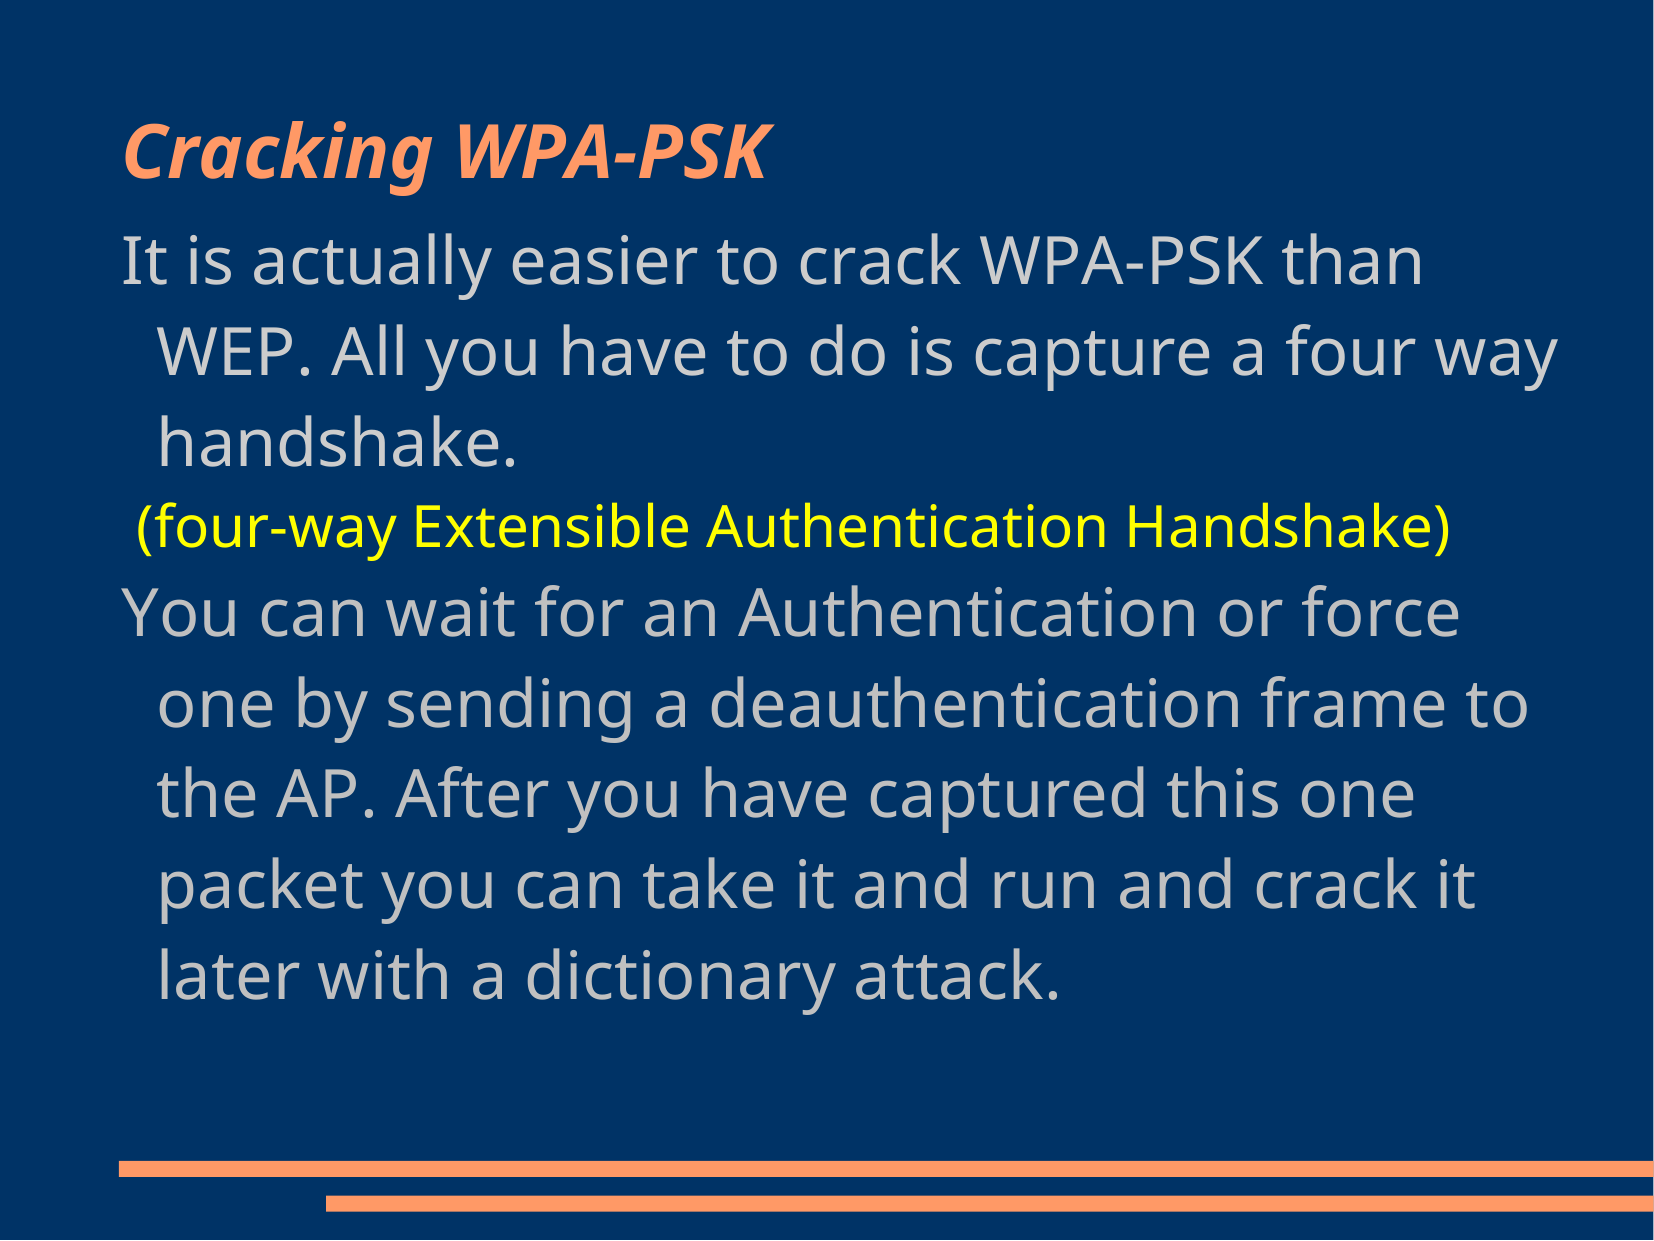

# Cracking WPA-PSK
It is actually easier to crack WPA-PSK than WEP. All you have to do is capture a four way handshake.
 (four-way Extensible Authentication Handshake)
You can wait for an Authentication or force one by sending a deauthentication frame to the AP. After you have captured this one packet you can take it and run and crack it later with a dictionary attack.